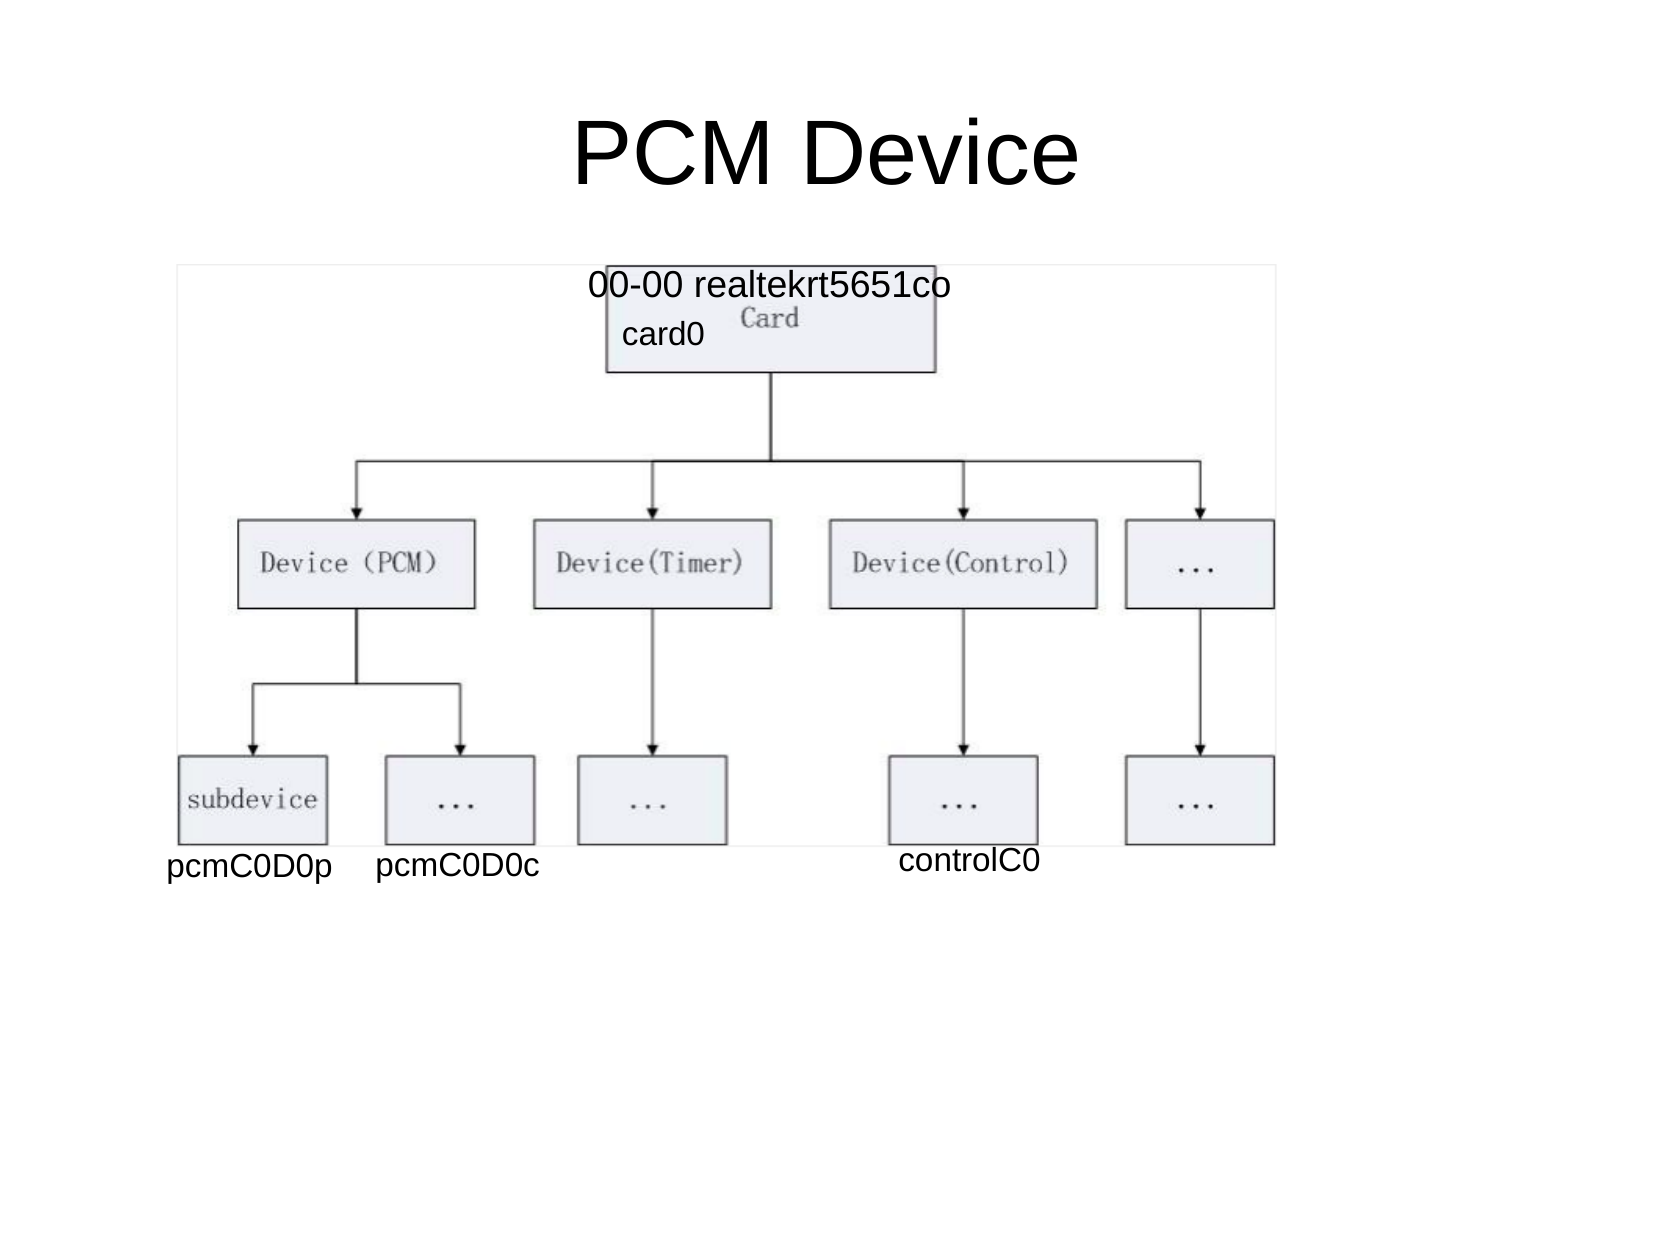

# PCM Device
00-00 realtekrt5651co
card0
controlC0
pcmC0D0c
pcmC0D0p